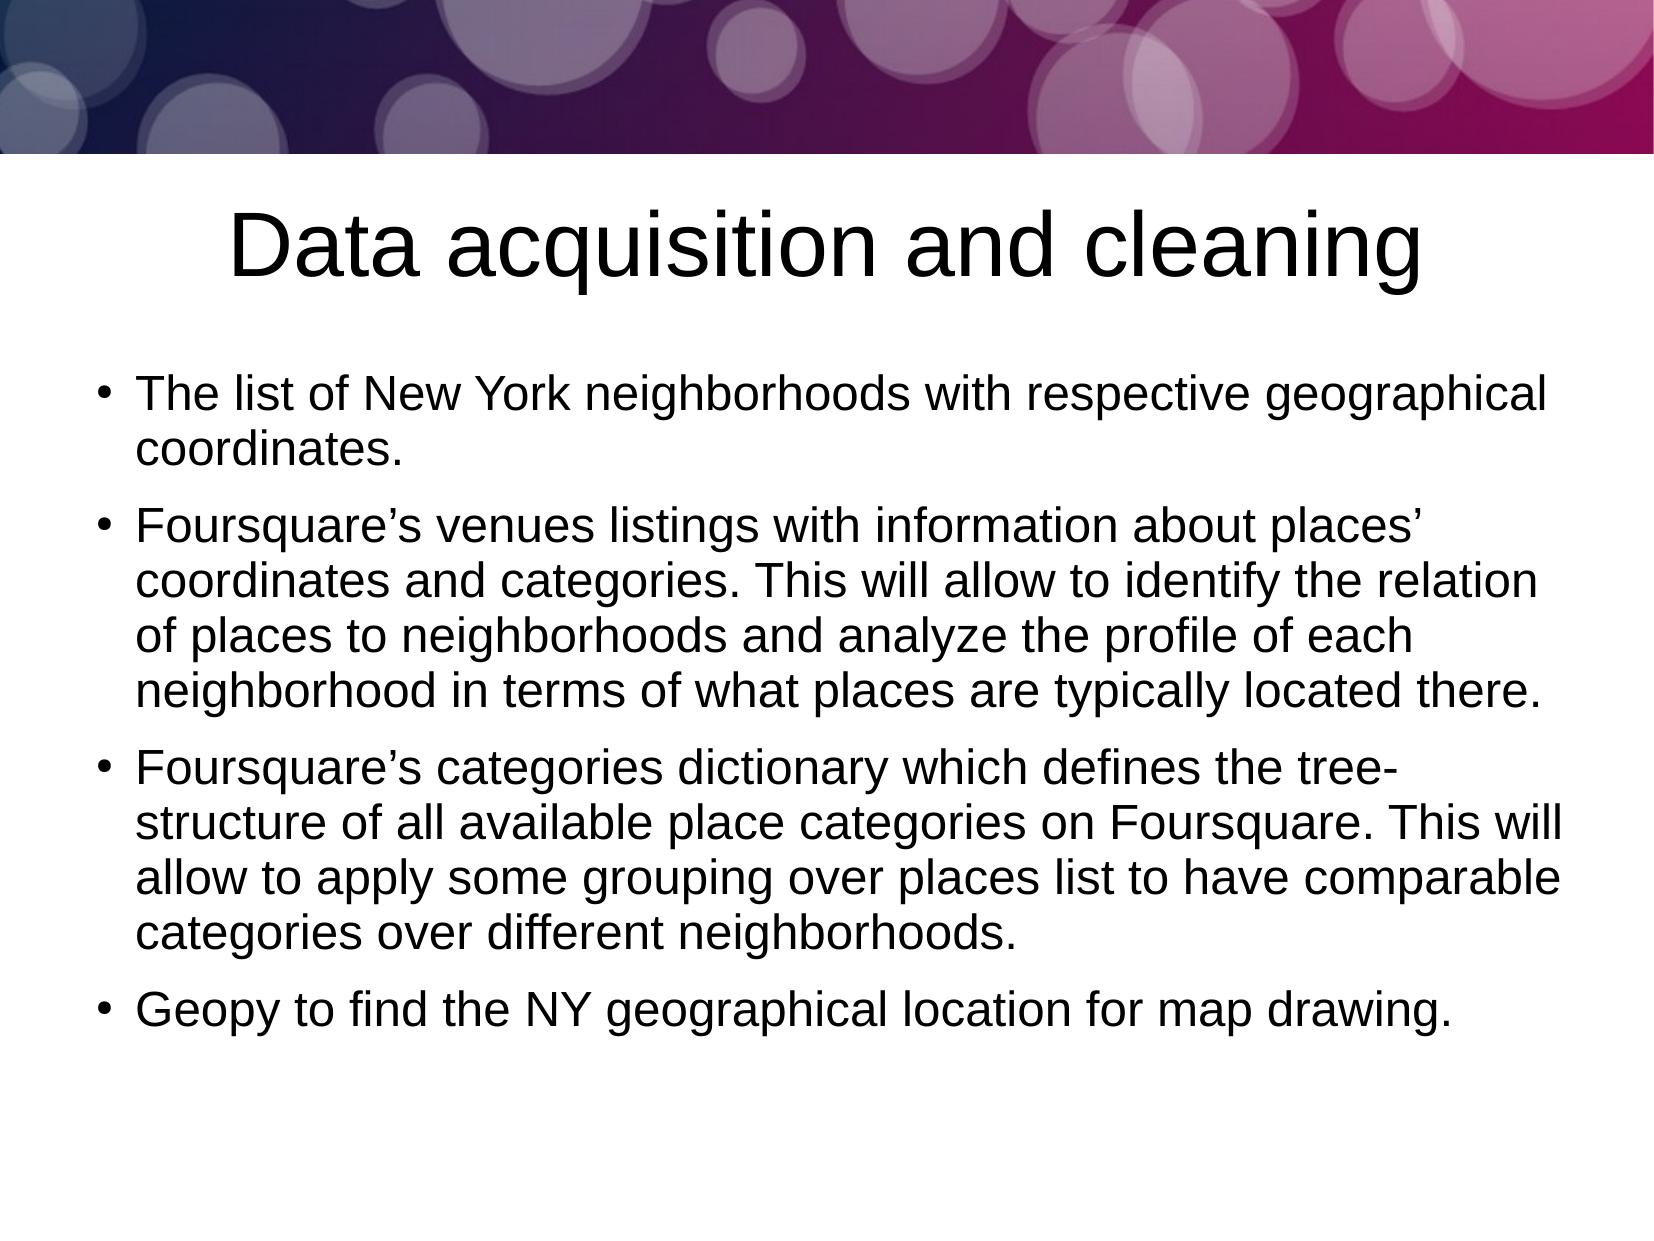

# Data acquisition and cleaning
The list of New York neighborhoods with respective geographical coordinates.
Foursquare’s venues listings with information about places’ coordinates and categories. This will allow to identify the relation of places to neighborhoods and analyze the profile of each neighborhood in terms of what places are typically located there.
Foursquare’s categories dictionary which defines the tree-structure of all available place categories on Foursquare. This will allow to apply some grouping over places list to have comparable categories over different neighborhoods.
Geopy to find the NY geographical location for map drawing.